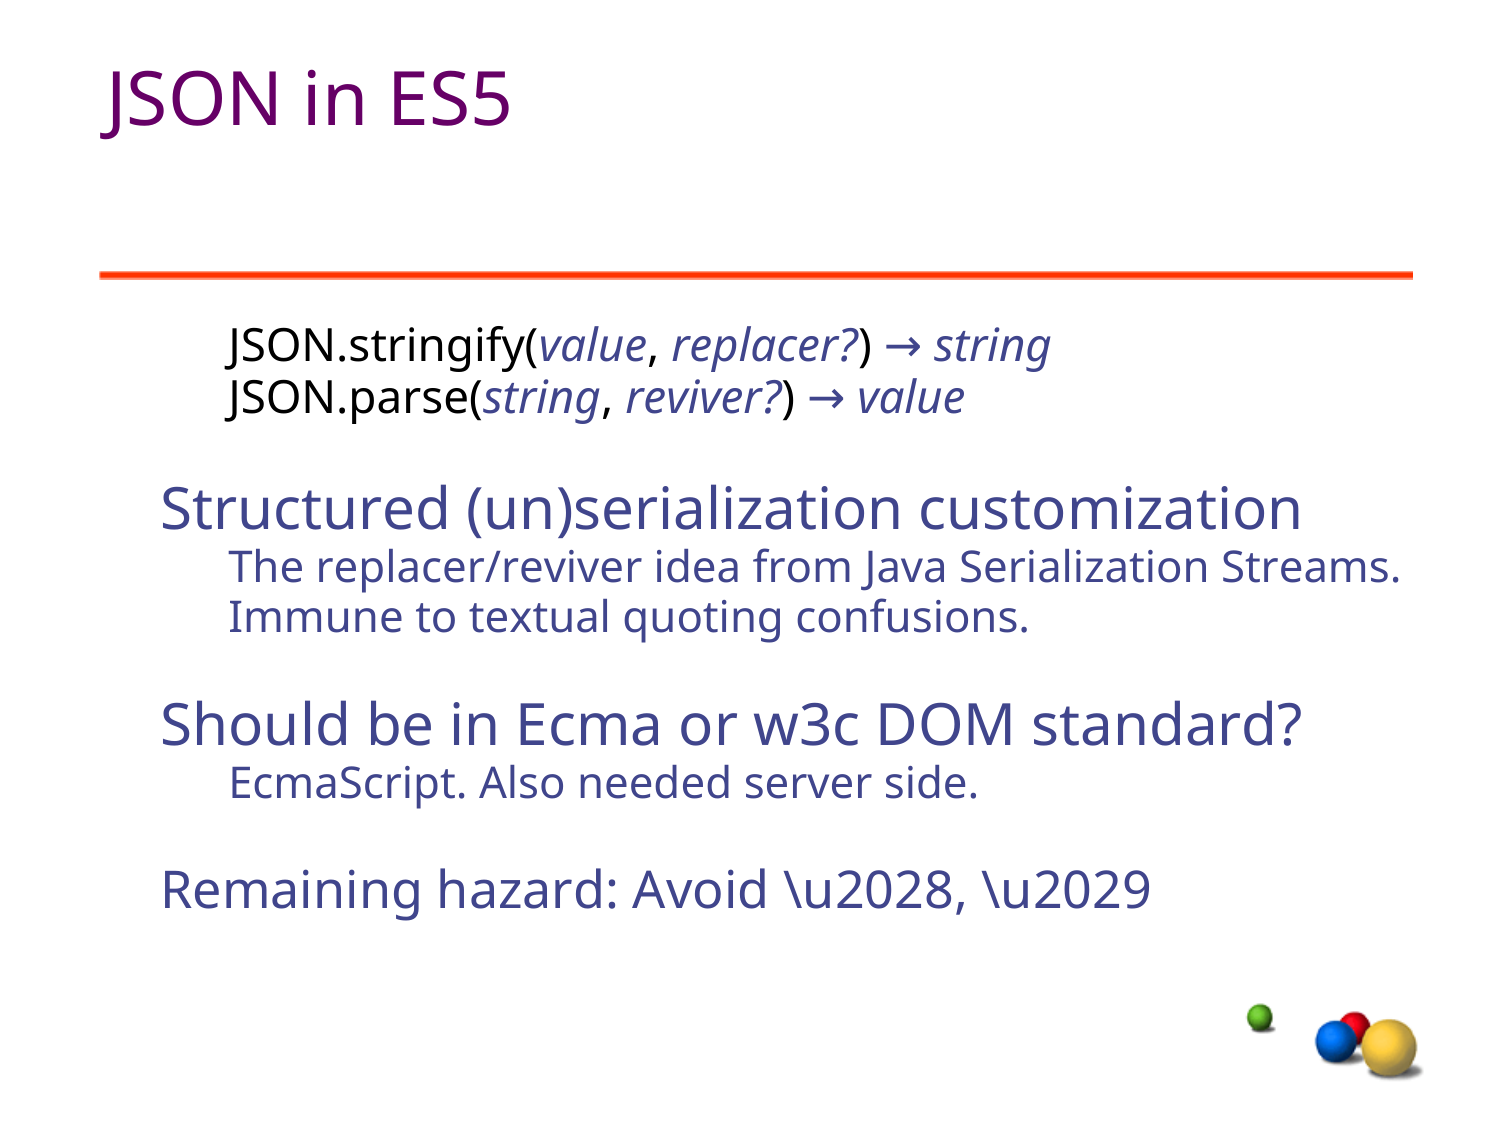

# JSON in ES5
JSON.stringify(value, replacer?) → string
JSON.parse(string, reviver?) → value
Structured (un)serialization customization
The replacer/reviver idea from Java Serialization Streams.
Immune to textual quoting confusions.
Should be in Ecma or w3c DOM standard?
EcmaScript. Also needed server side.
Remaining hazard: Avoid \u2028, \u2029